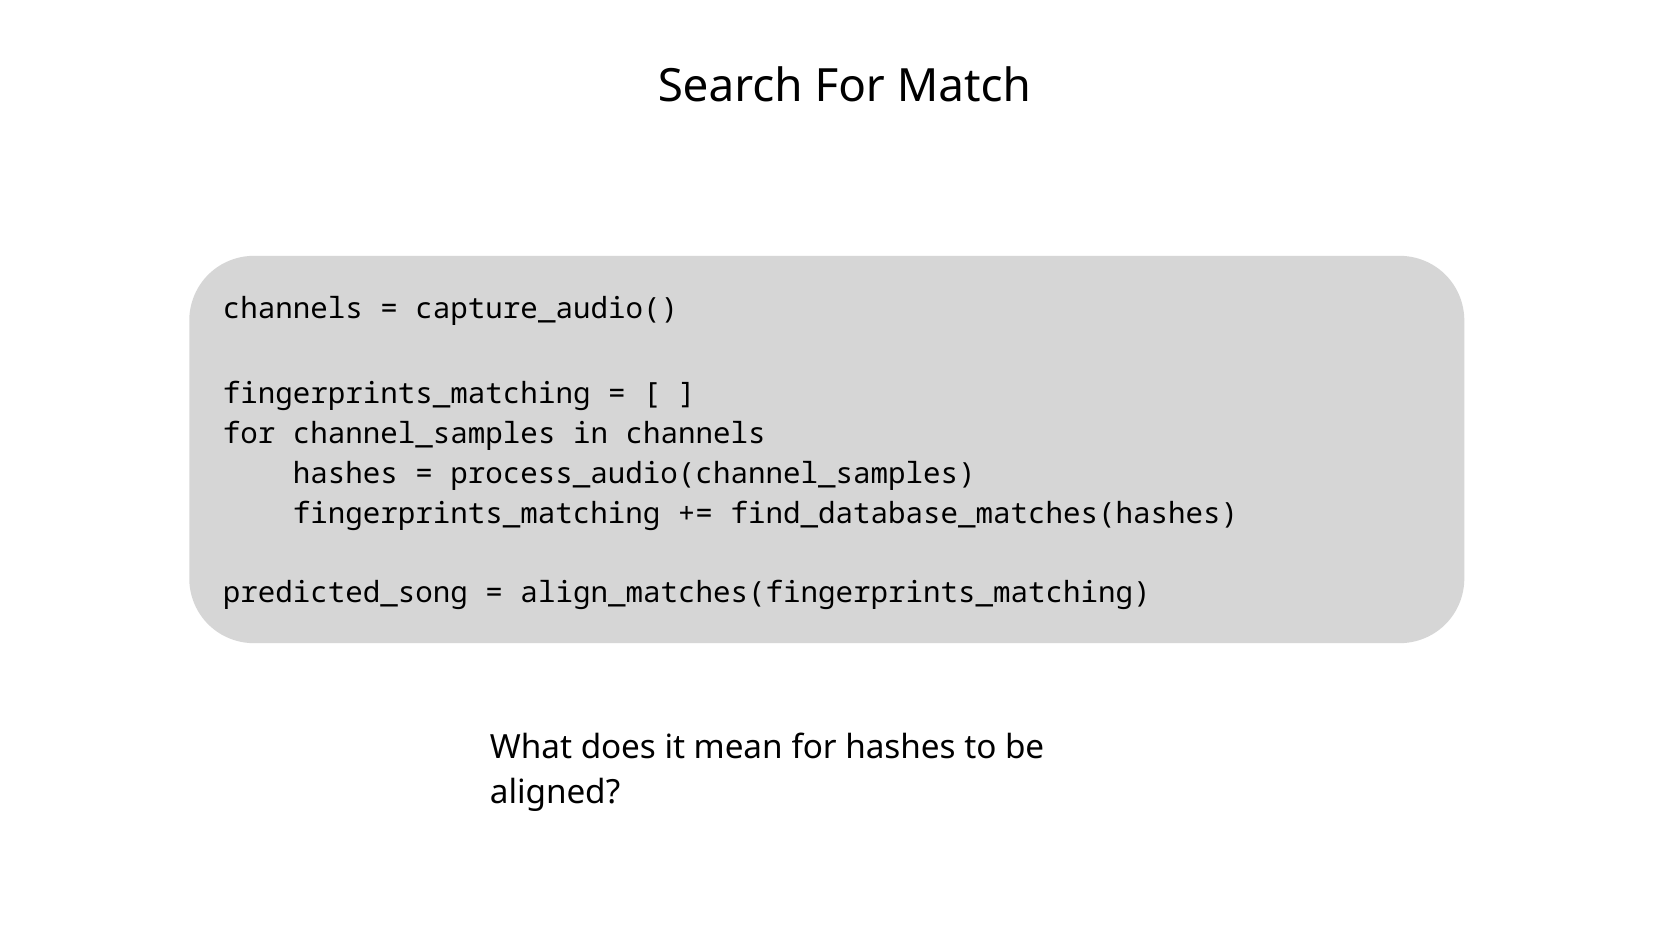

Search For Match
channels = capture_audio()
fingerprints_matching = [ ]
for channel_samples in channels
 hashes = process_audio(channel_samples)
 fingerprints_matching += find_database_matches(hashes)
predicted_song = align_matches(fingerprints_matching)
What does it mean for hashes to be aligned?